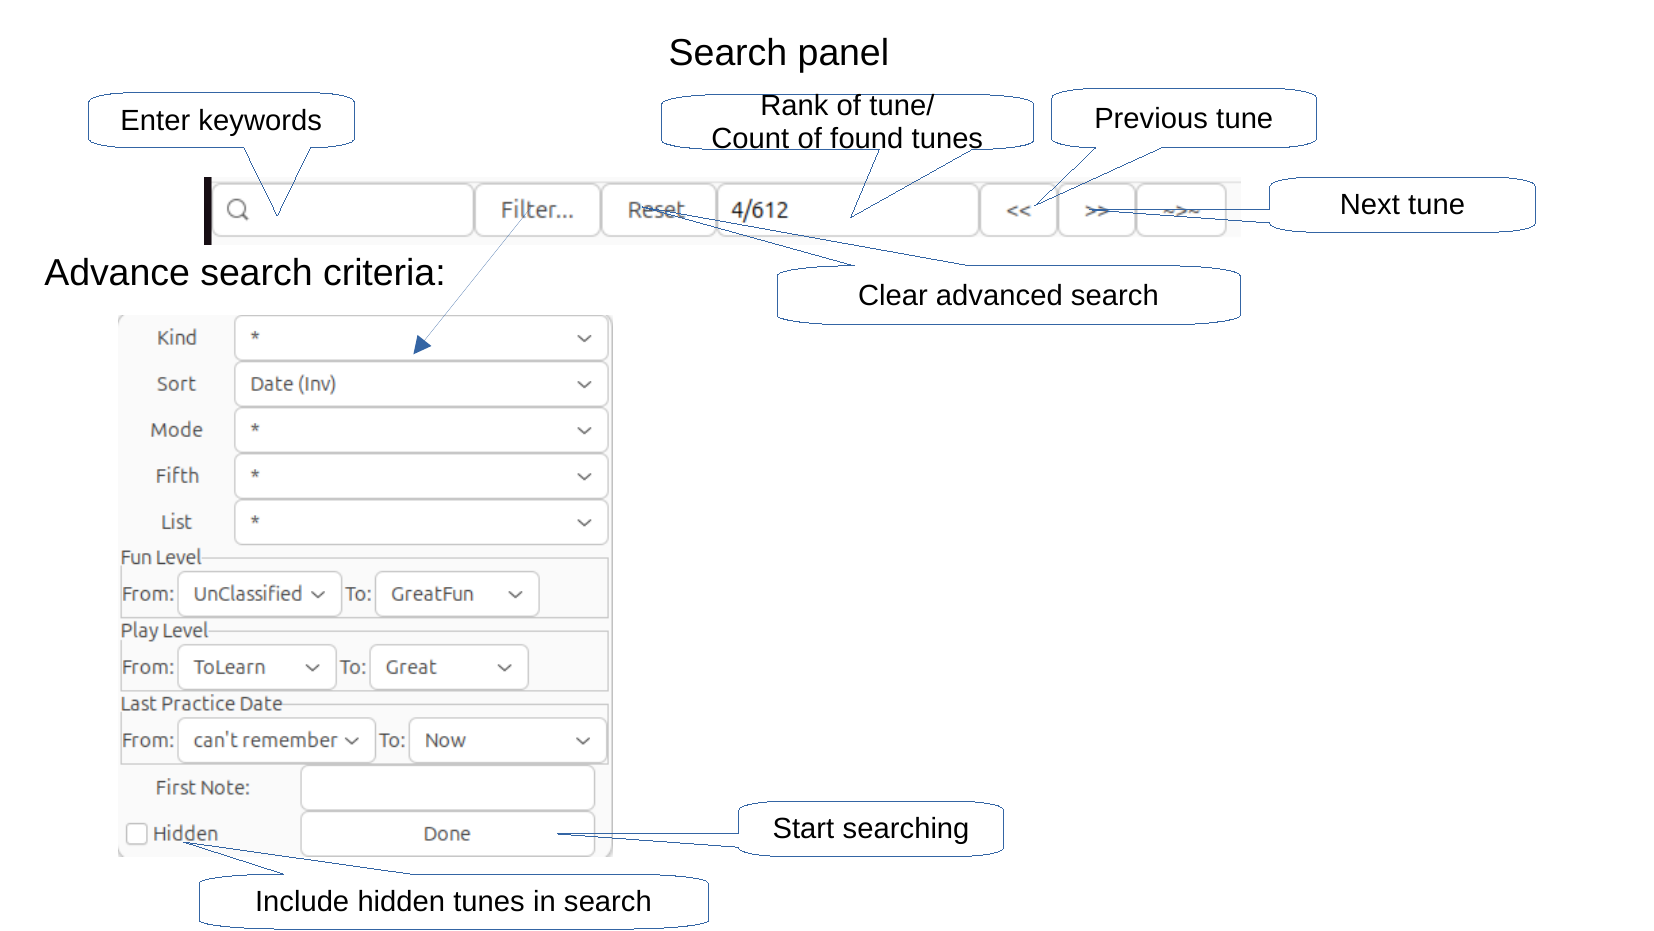

Search panel
Previous tune
Enter keywords
Rank of tune/
Count of found tunes
Next tune
Advance search criteria:
Clear advanced search
Start searching
Include hidden tunes in search